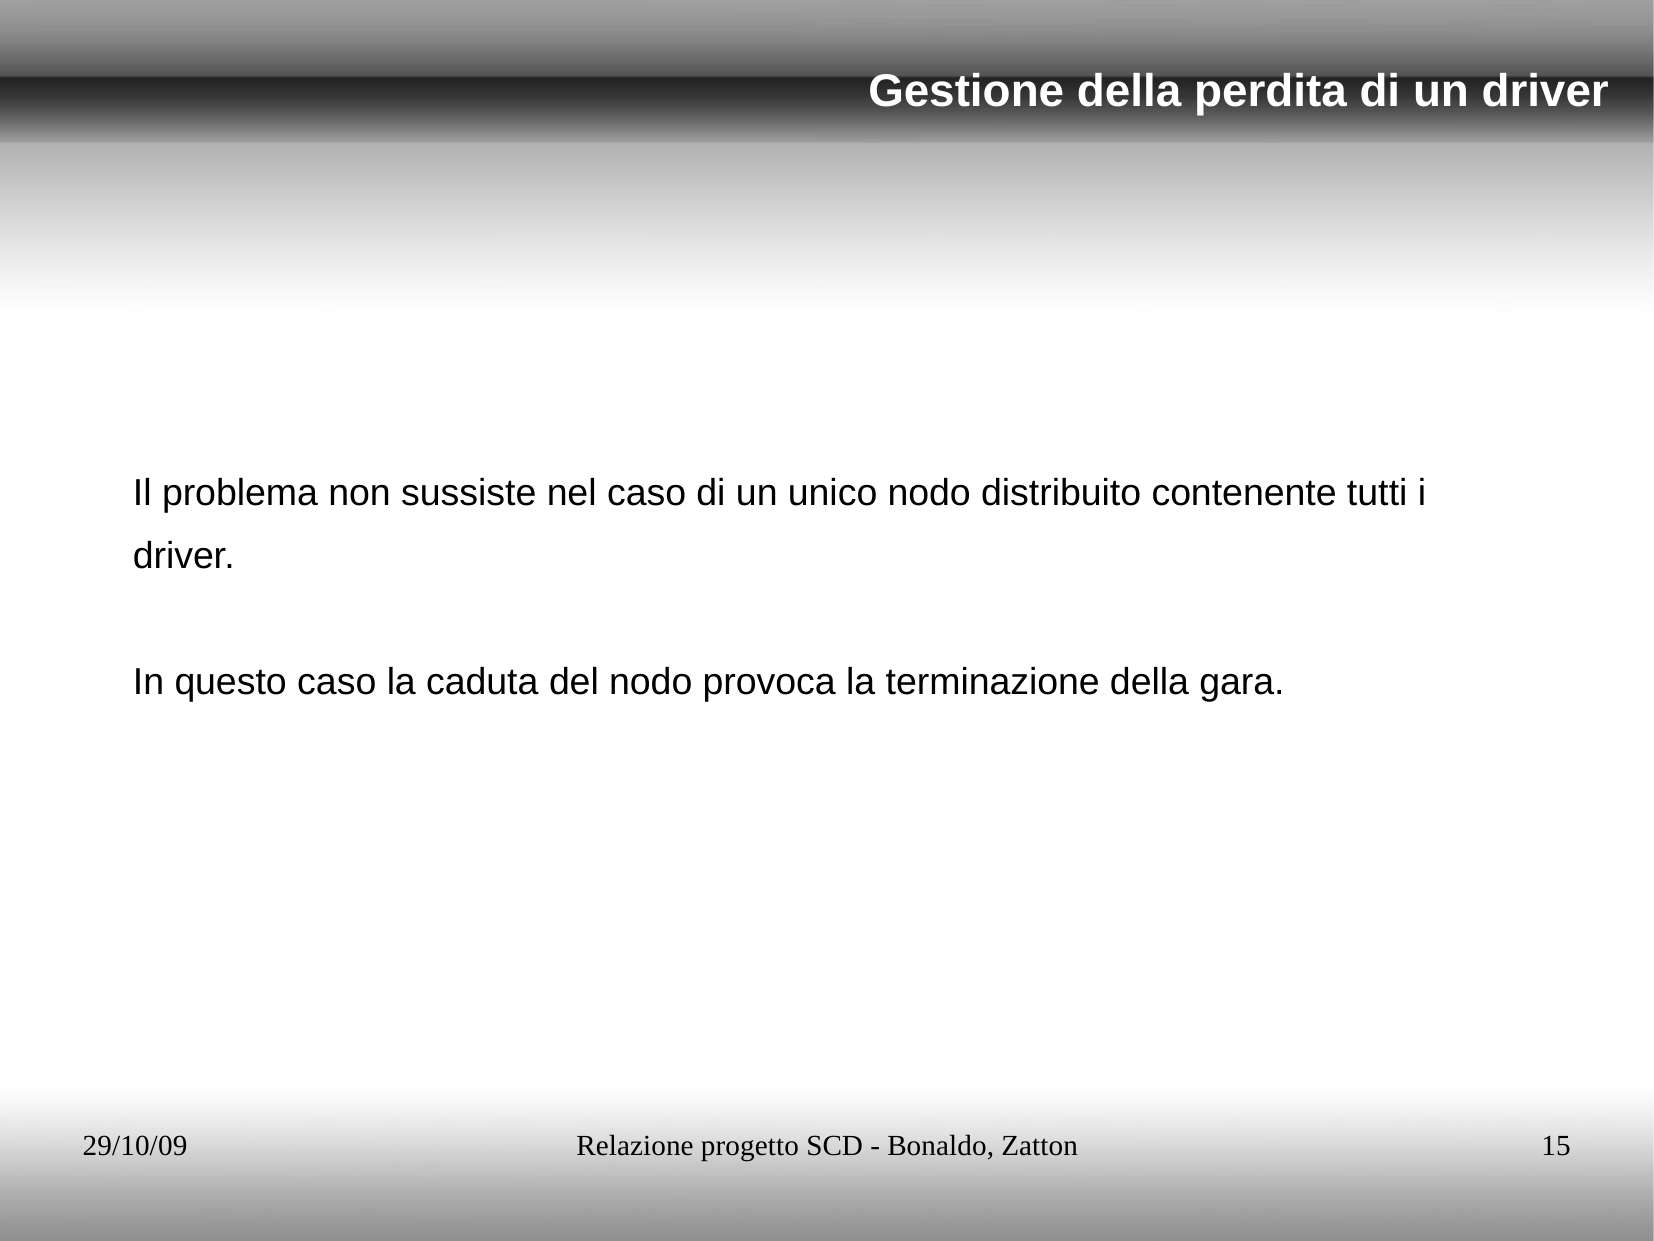

Gestione della perdita di un driver
Il problema non sussiste nel caso di un unico nodo distribuito contenente tutti i driver.
In questo caso la caduta del nodo provoca la terminazione della gara.
29/10/09
Relazione progetto SCD - Bonaldo, Zatton
15